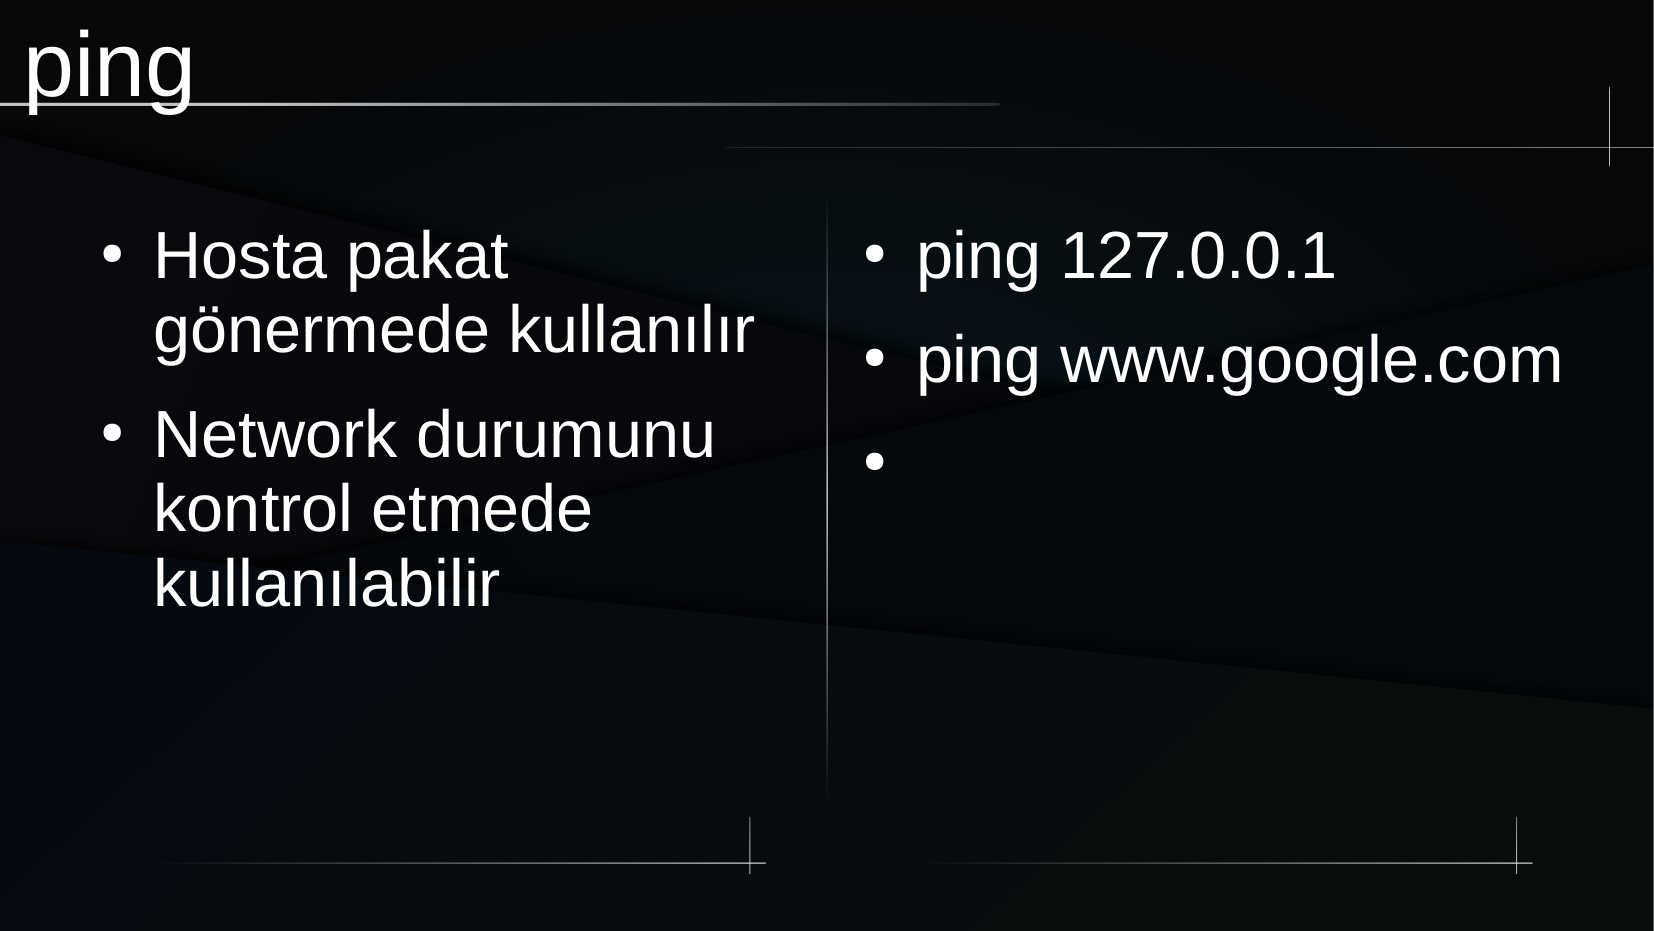

# ping
Hosta pakat gönermede kullanılır
Network durumunu kontrol etmede kullanılabilir
ping 127.0.0.1
ping www.google.com